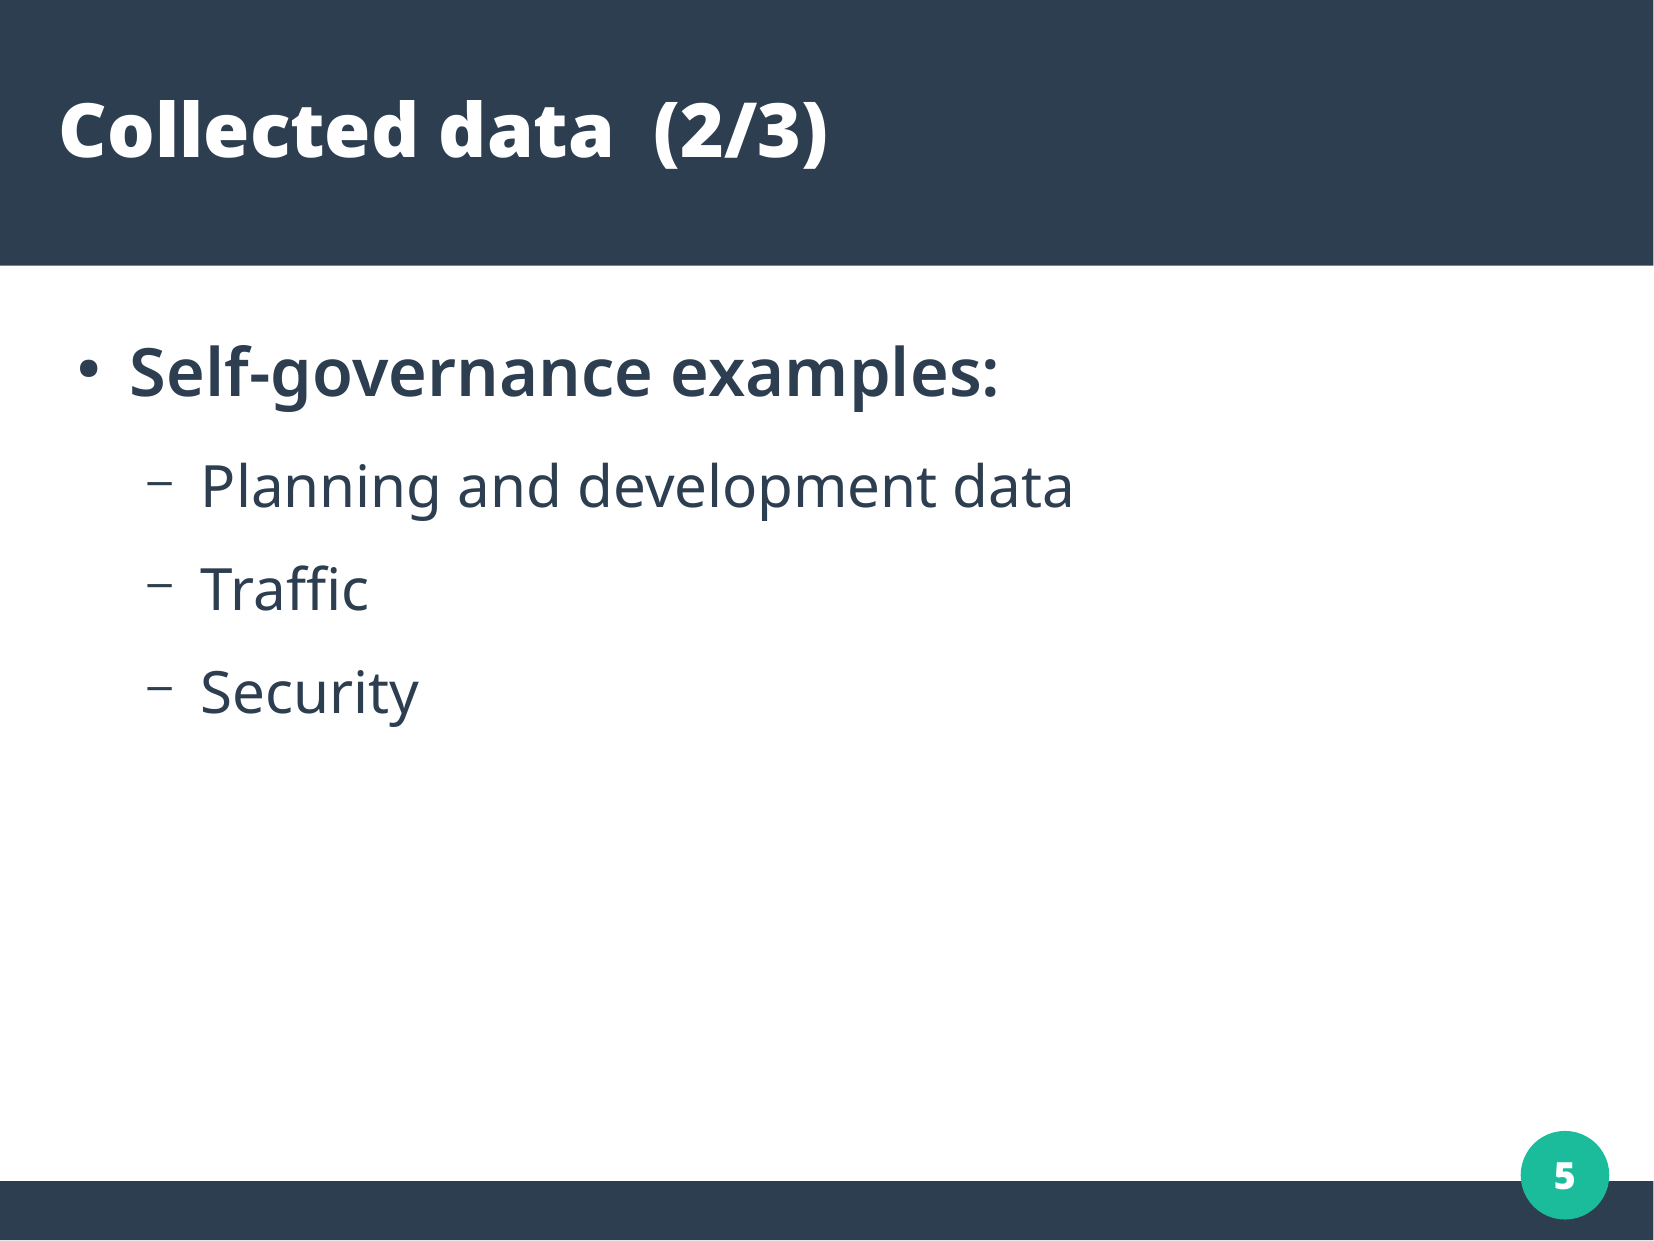

# Collected data (2/3)
Self-governance examples:
Planning and development data
Traffic
Security
5